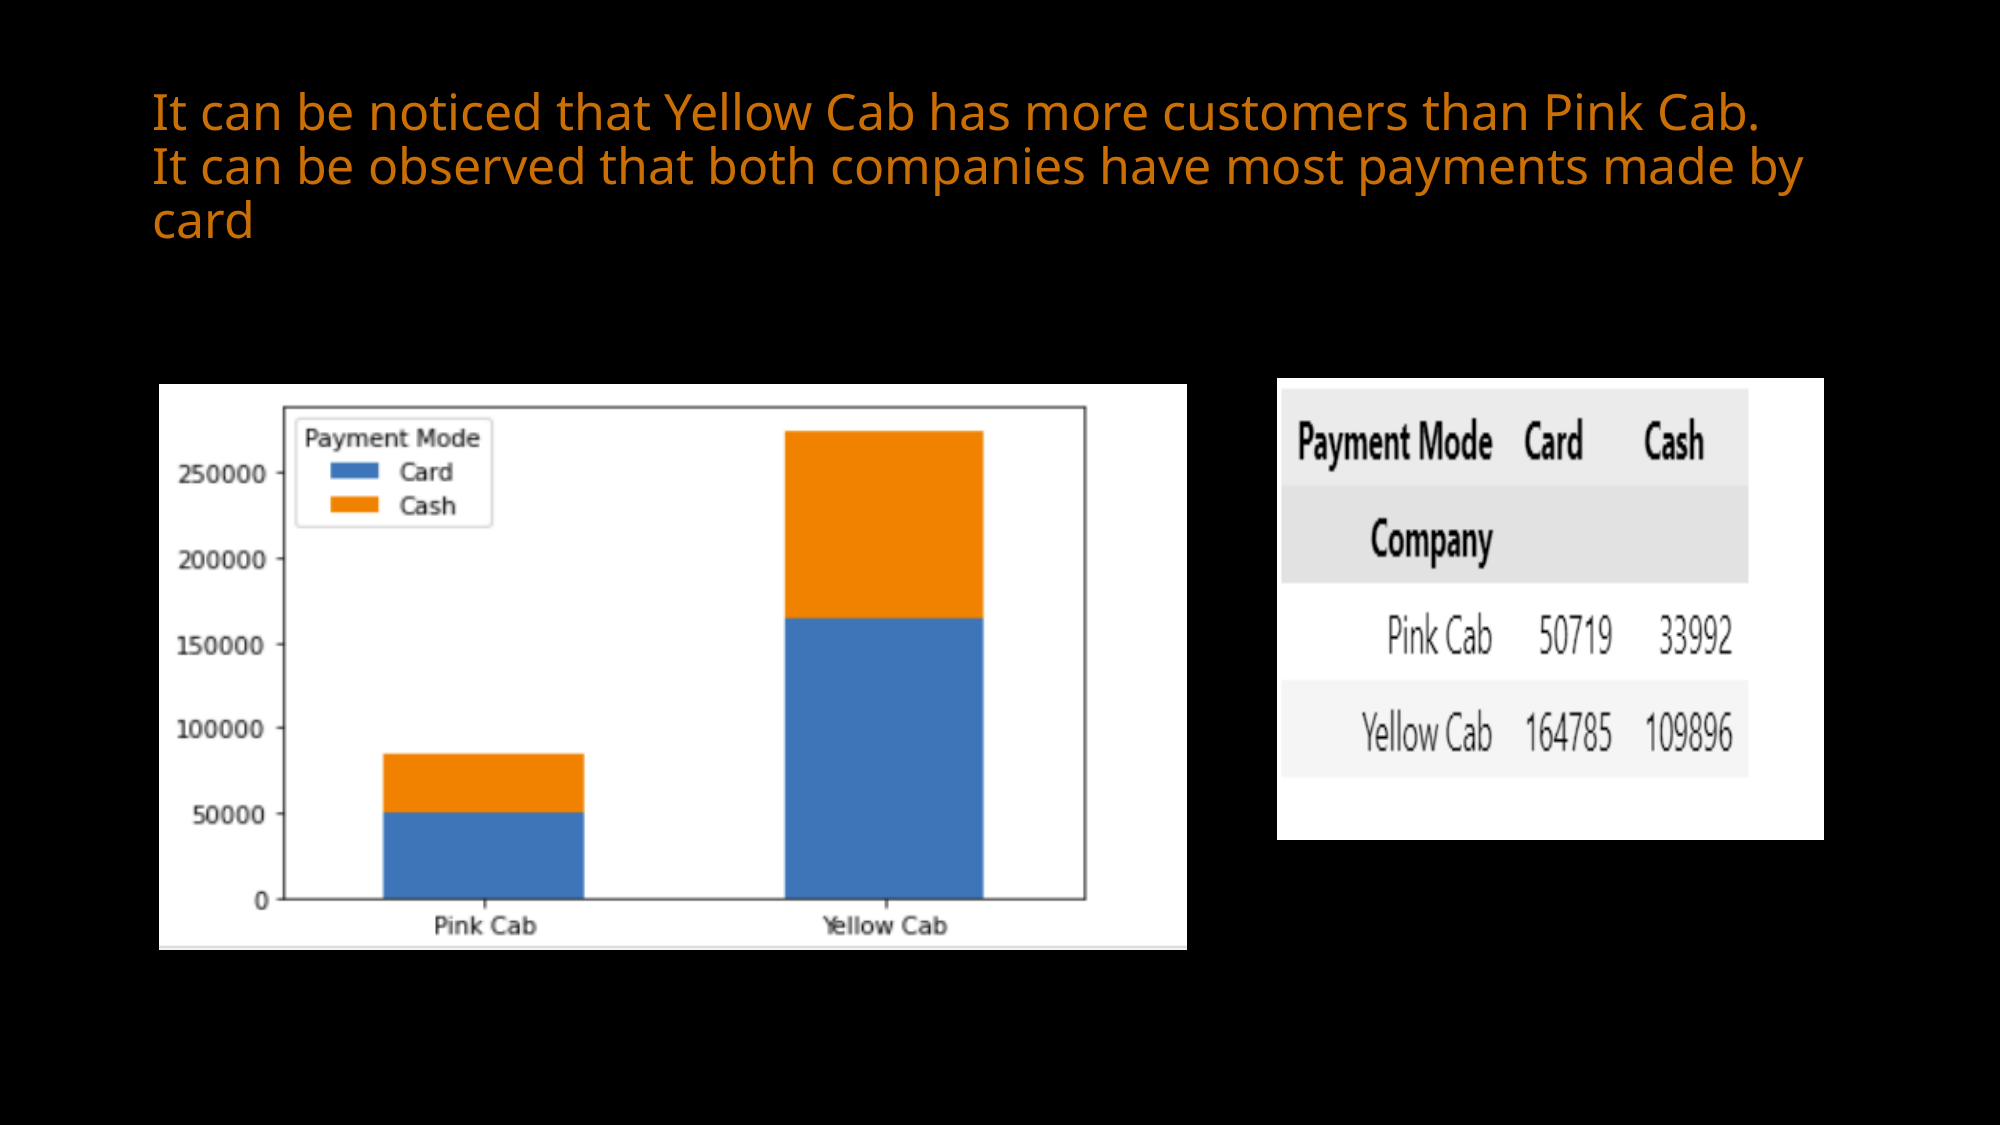

# It can be noticed that Yellow Cab has more customers than Pink Cab. It can be observed that both companies have most payments made by card